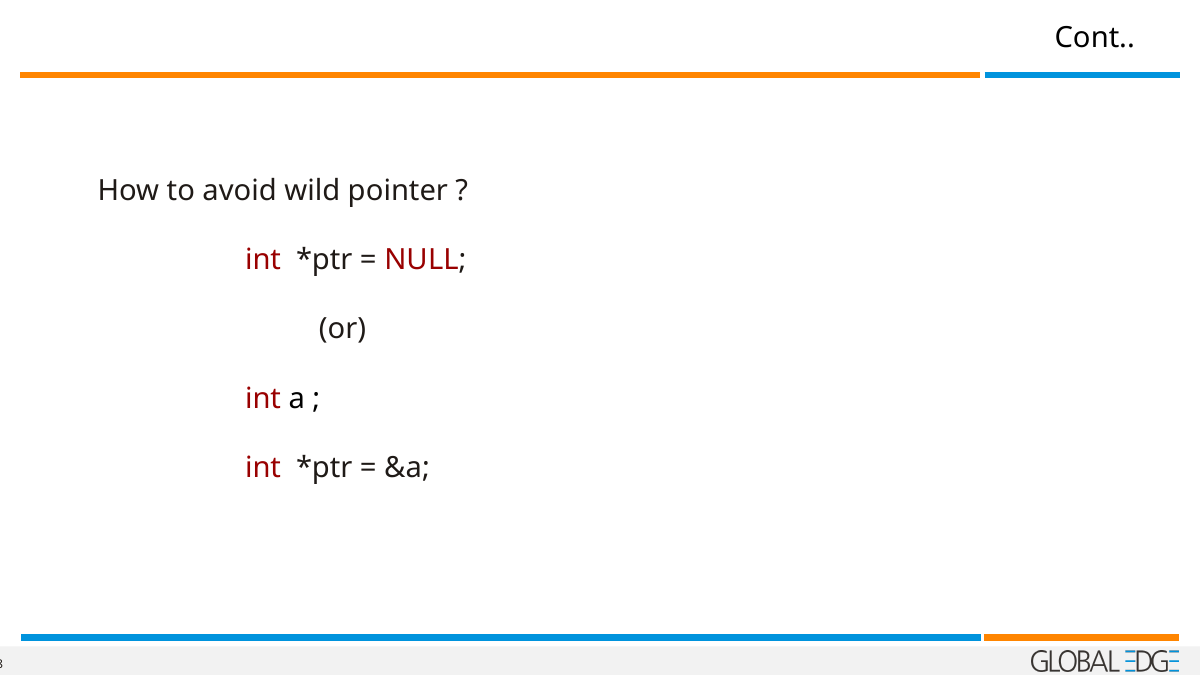

# Cont..
 	How to avoid wild pointer ?
 			int *ptr = NULL;
 				(or)
 			int a ;
 			int *ptr = &a;